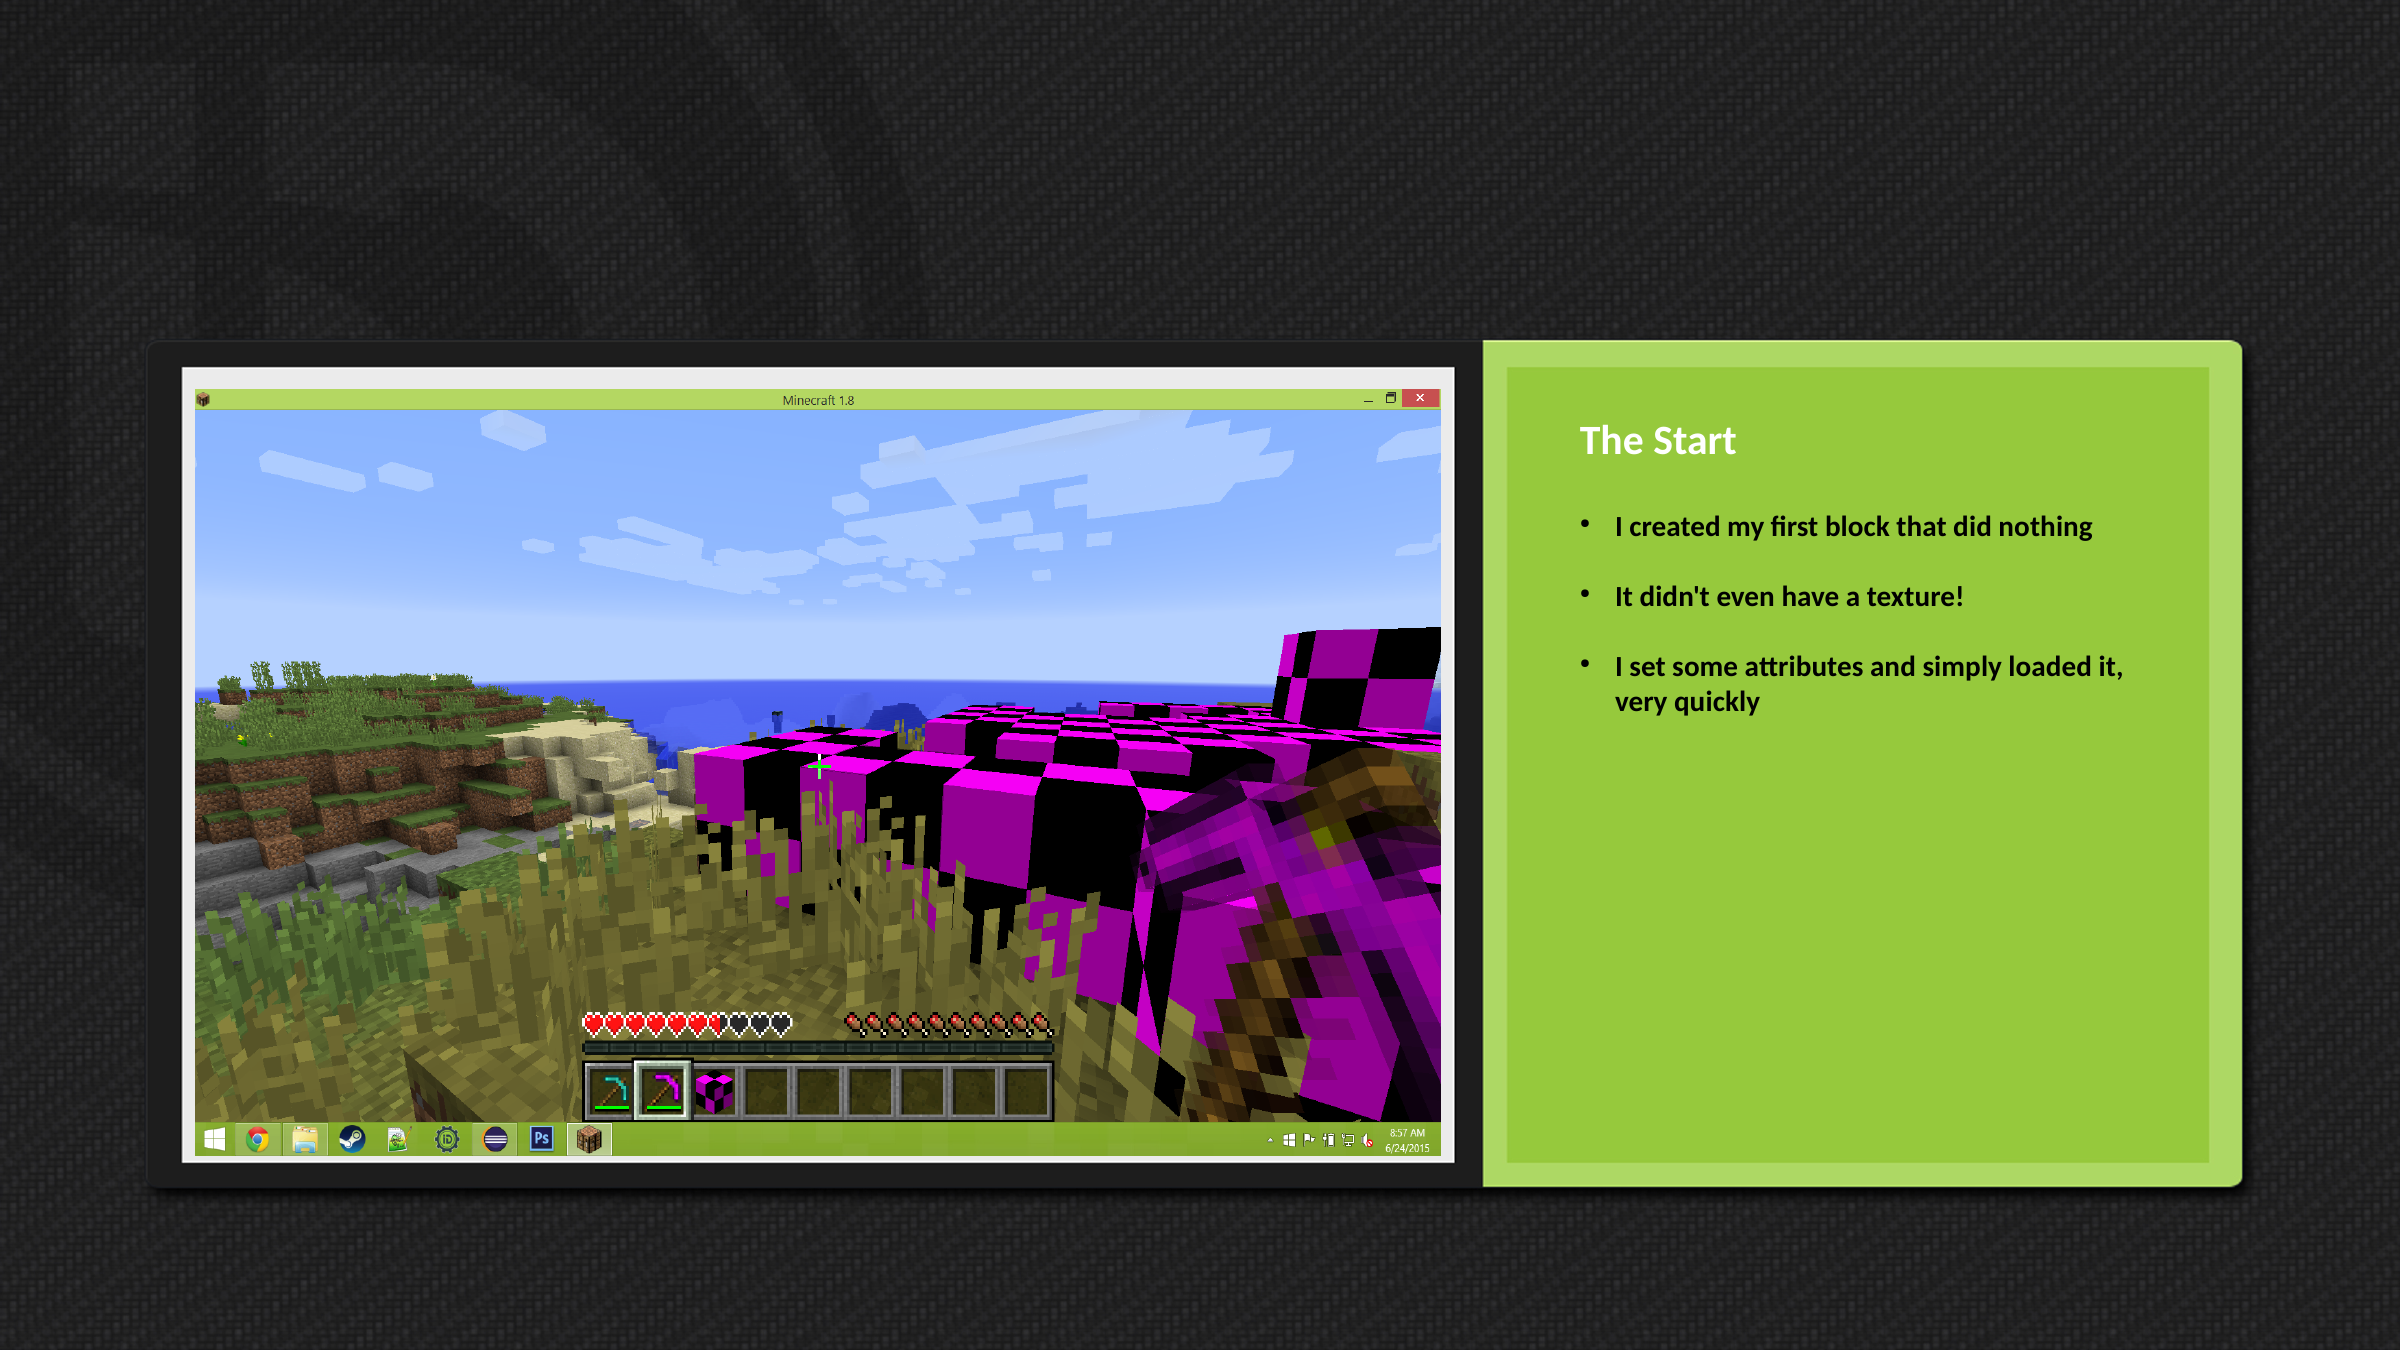

The Start
I created my first block that did nothing
It didn't even have a texture!
I set some attributes and simply loaded it, very quickly
Replace this image with your own screenshot.
Then delete this text.